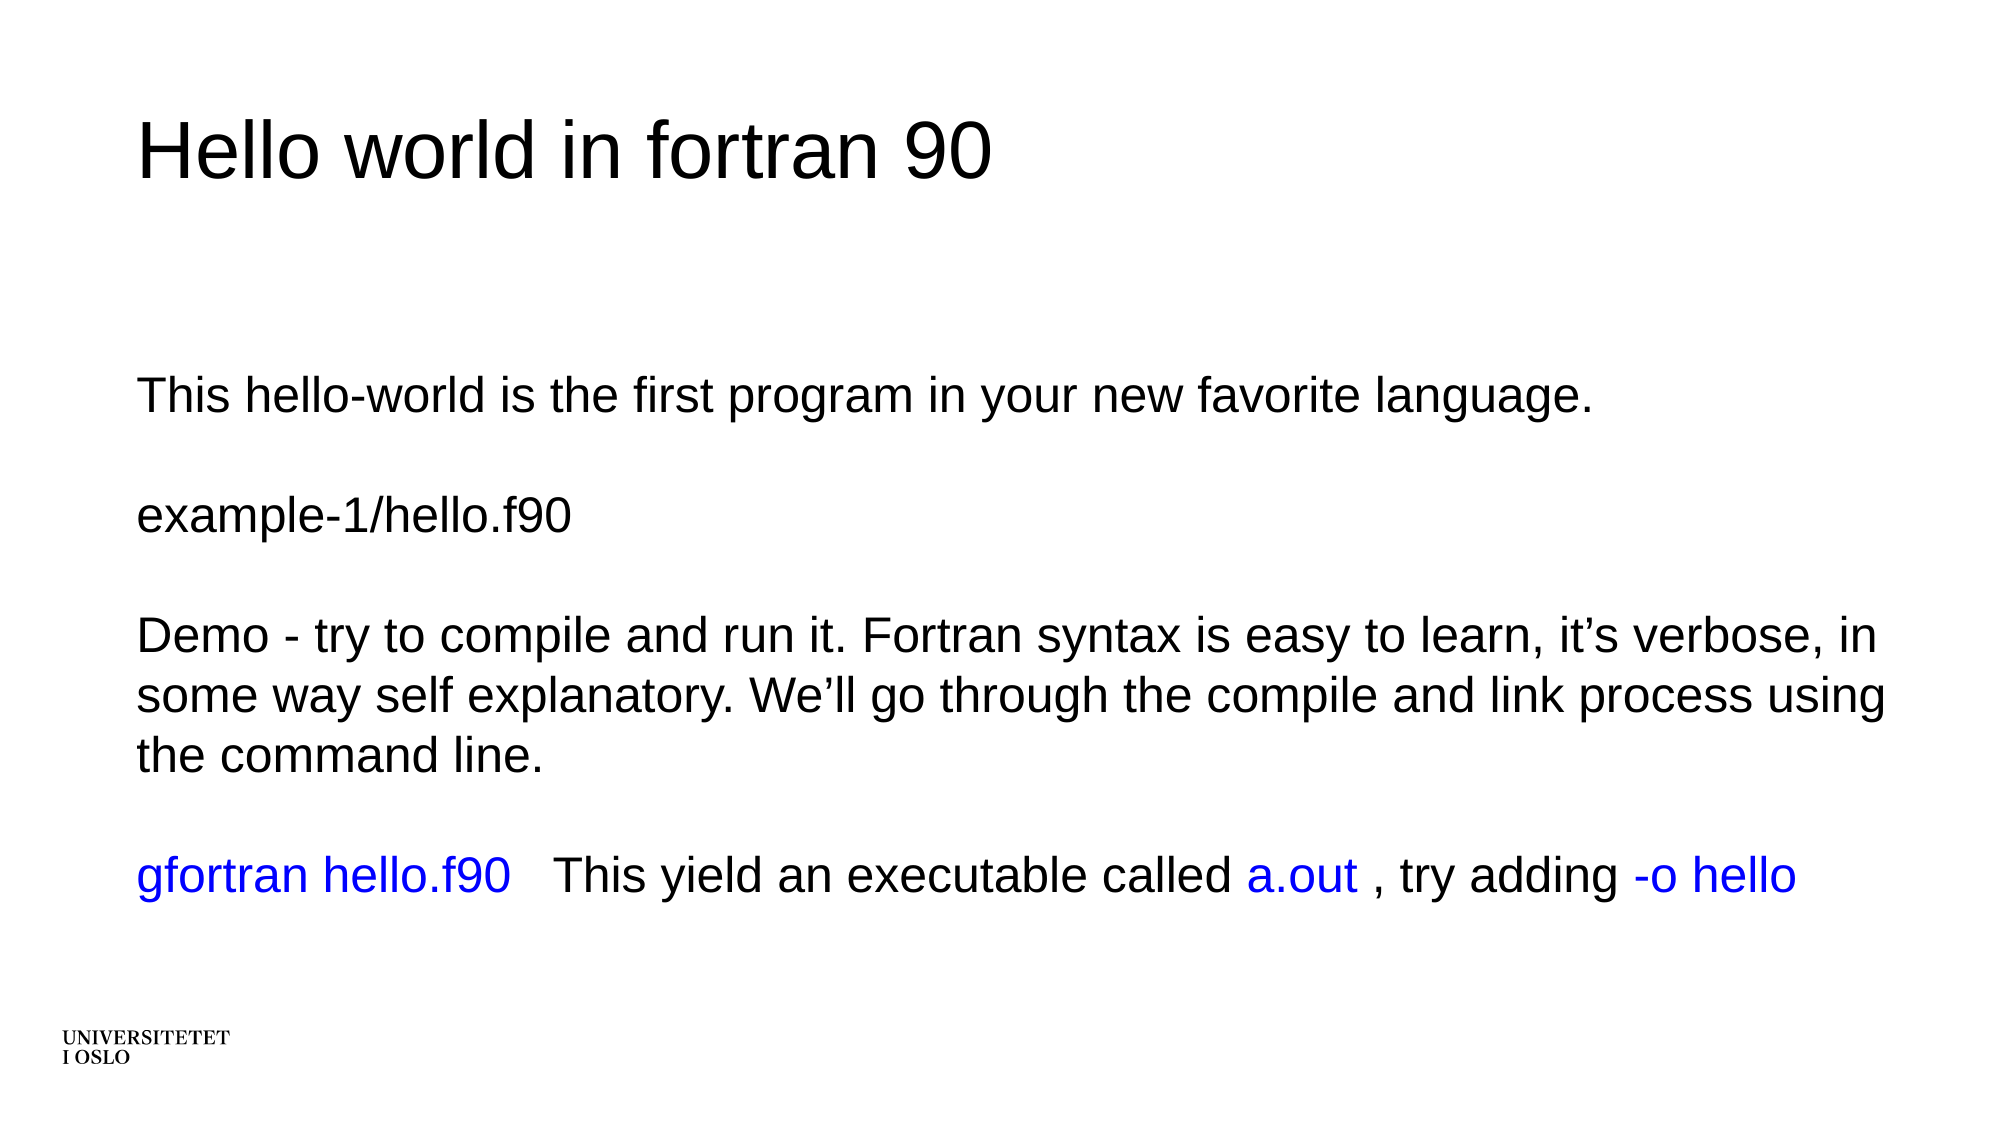

# Hello world in fortran 90
This hello-world is the first program in your new favorite language.
example-1/hello.f90
Demo - try to compile and run it. Fortran syntax is easy to learn, it’s verbose, in some way self explanatory. We’ll go through the compile and link process using the command line.
gfortran hello.f90 This yield an executable called a.out , try adding -o hello